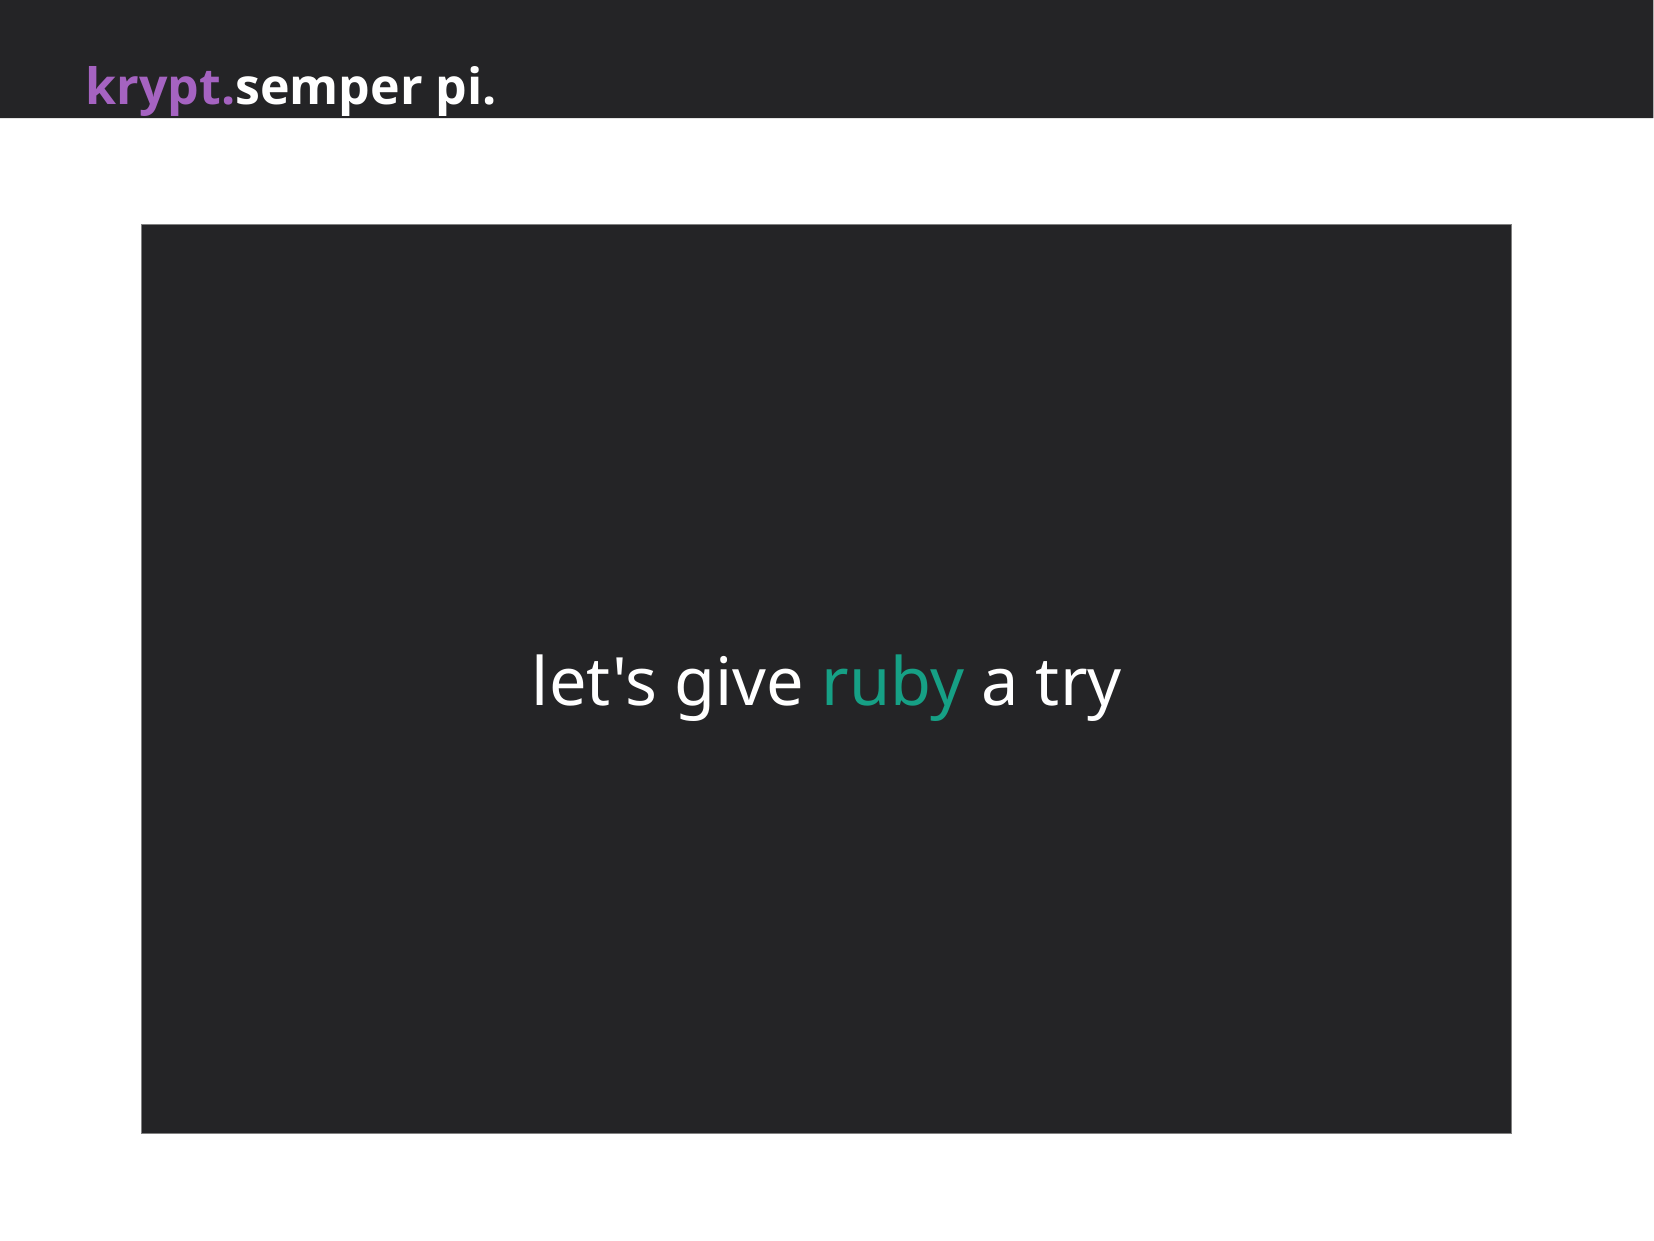

krypt.semper pi.
let's give ruby a try
krypt first of all is a framework